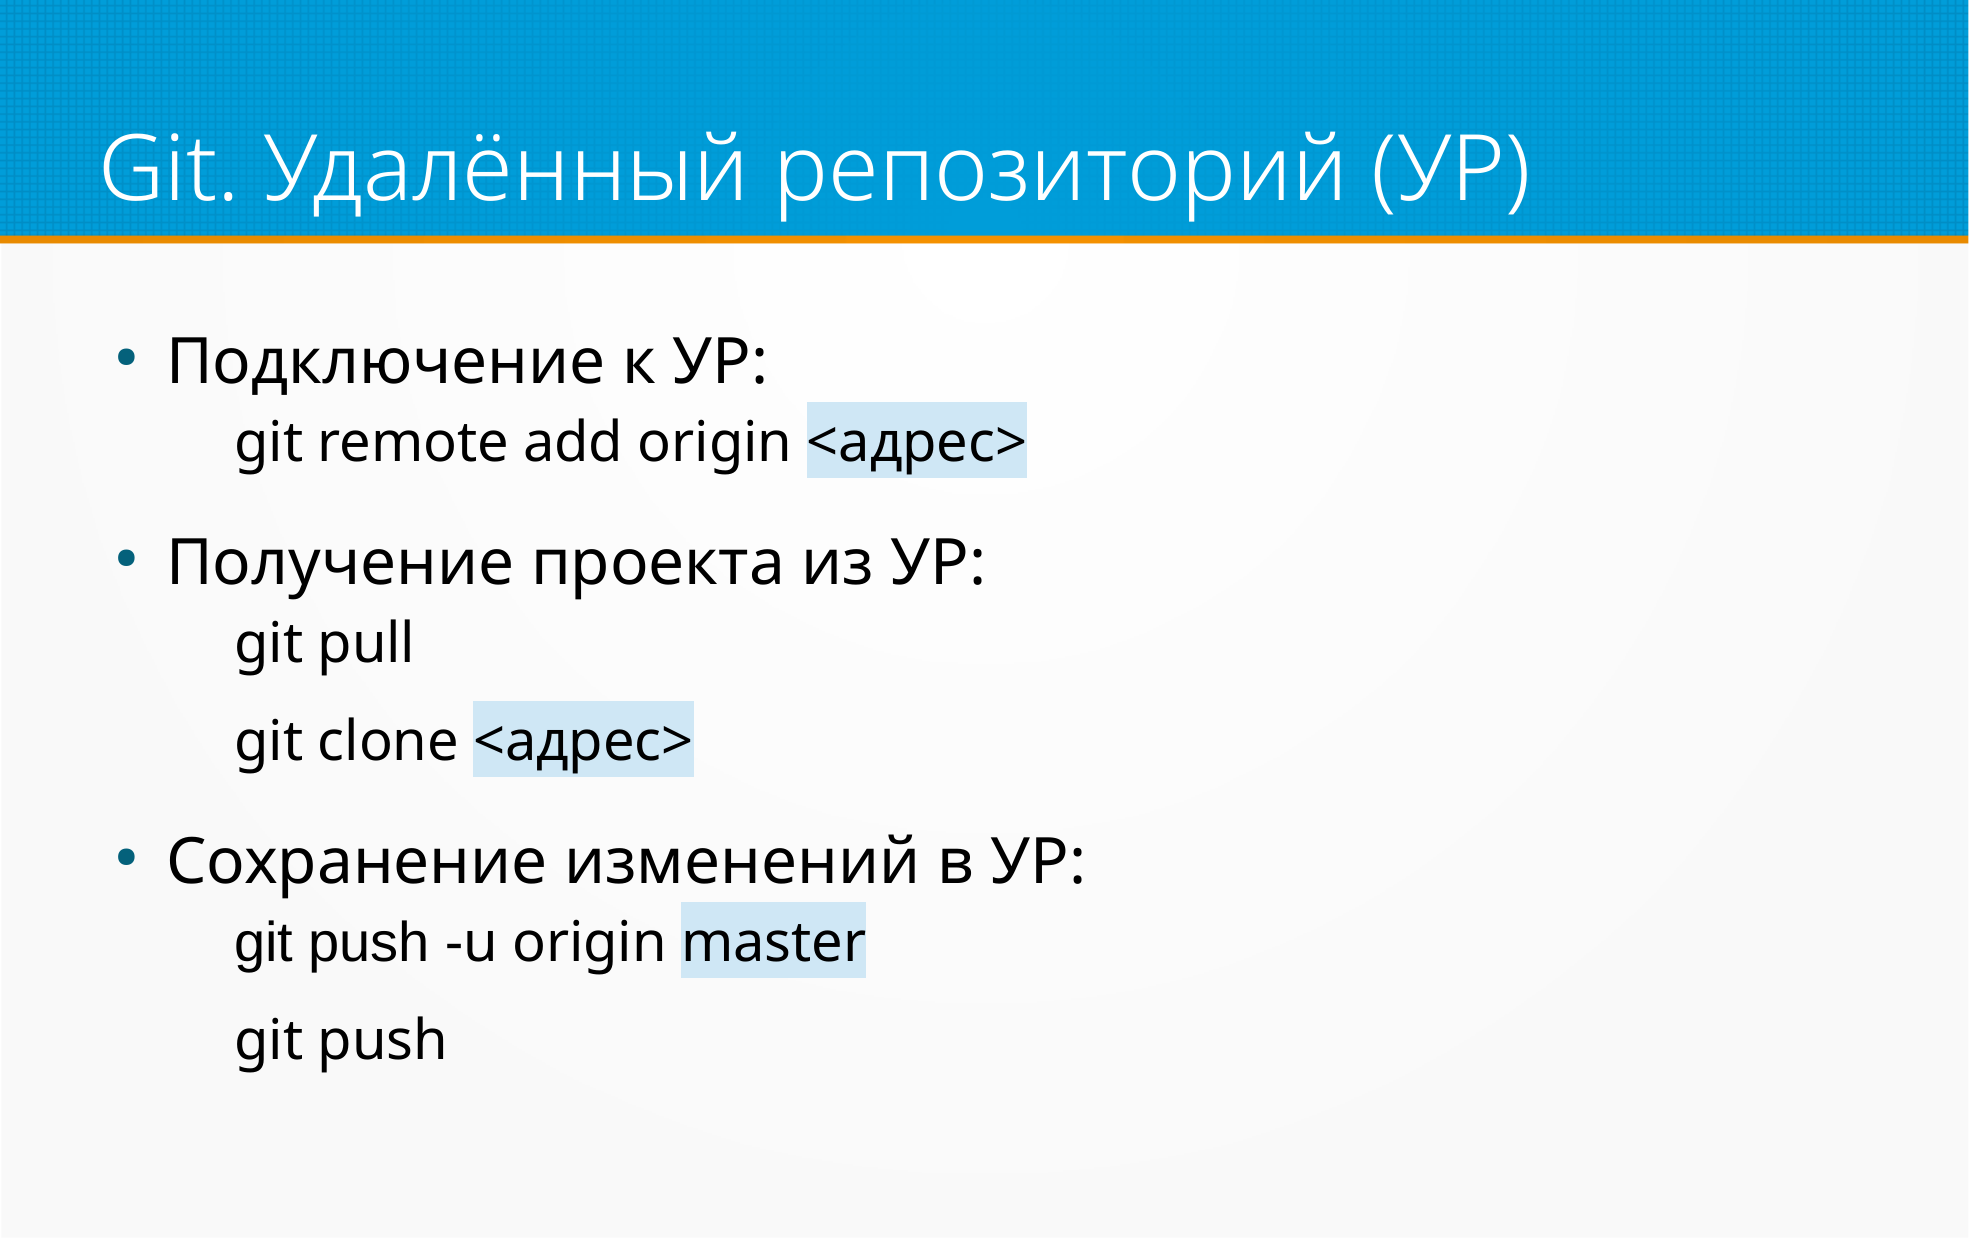

# Git. Удалённый репозиторий (УР)
Подключение к УР:
git remote add origin <адрес>
Получение проекта из УР:
git pull
git clone <адрес>
Сохранение изменений в УР:
git push -u origin master
git push